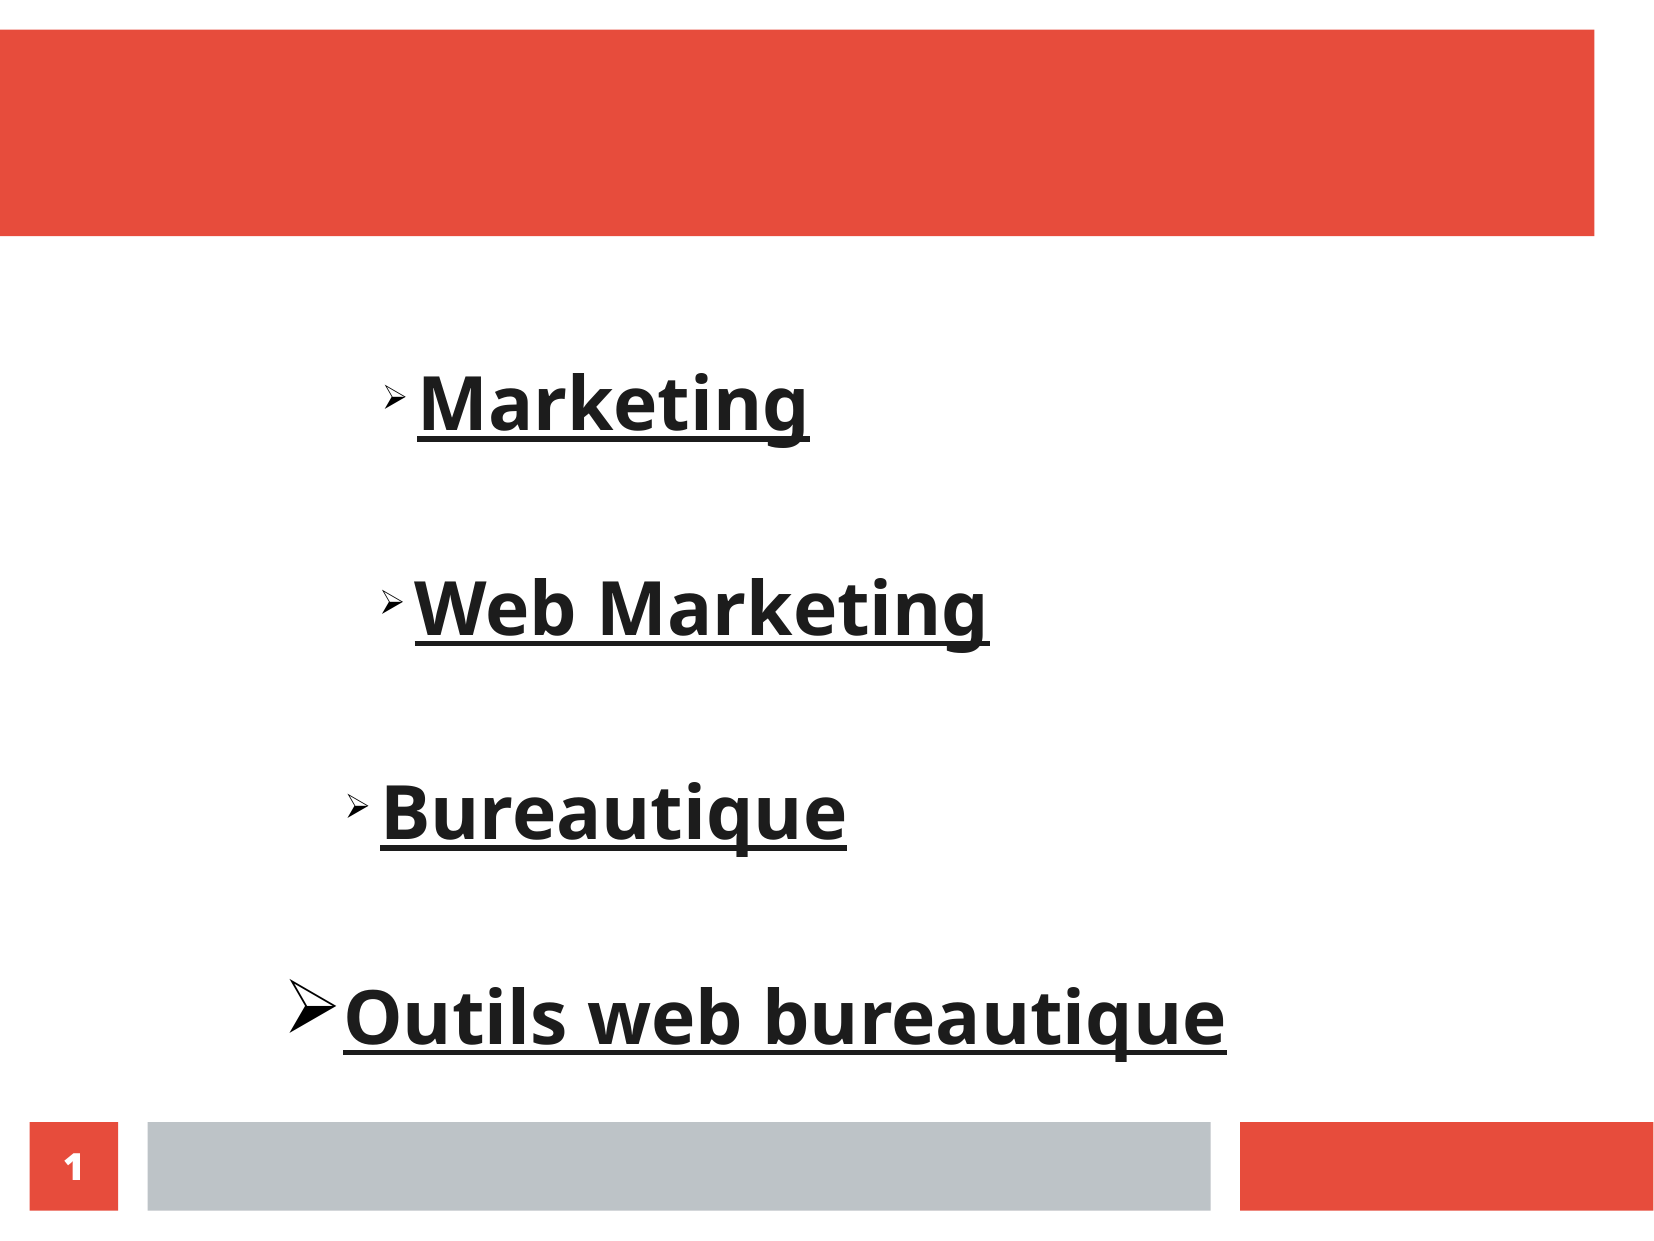

# Marketing
Web Marketing
Bureautique
Outils web bureautique
1